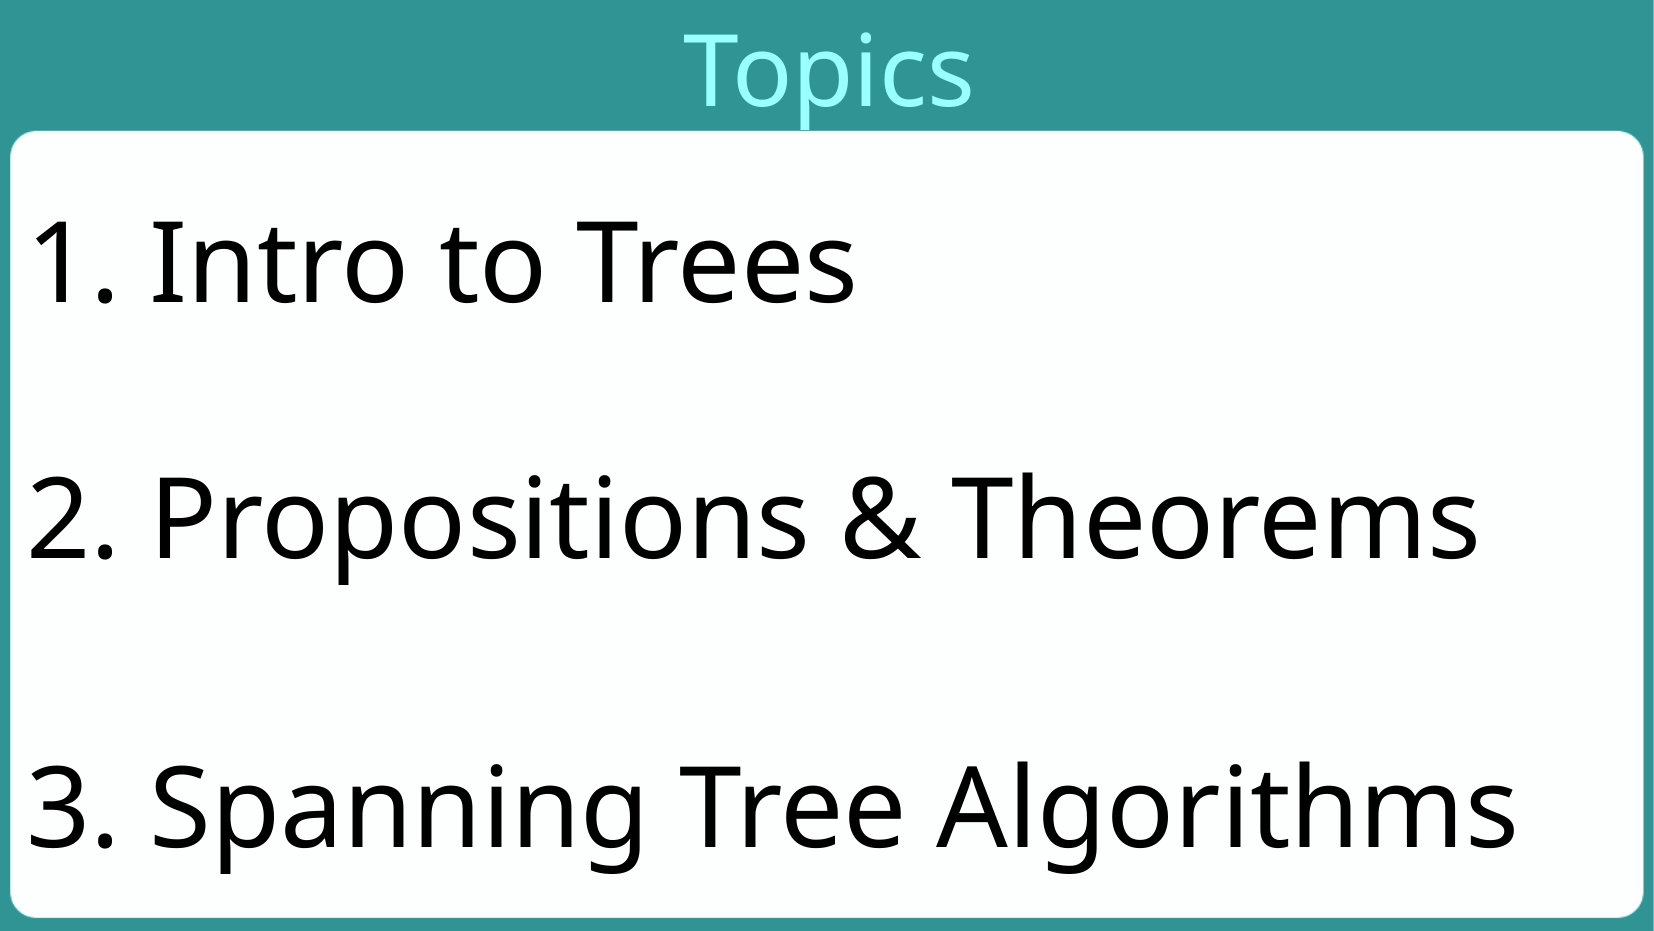

# Topics
1. Intro to Trees
2. Propositions & Theorems
3. Spanning Tree Algorithms